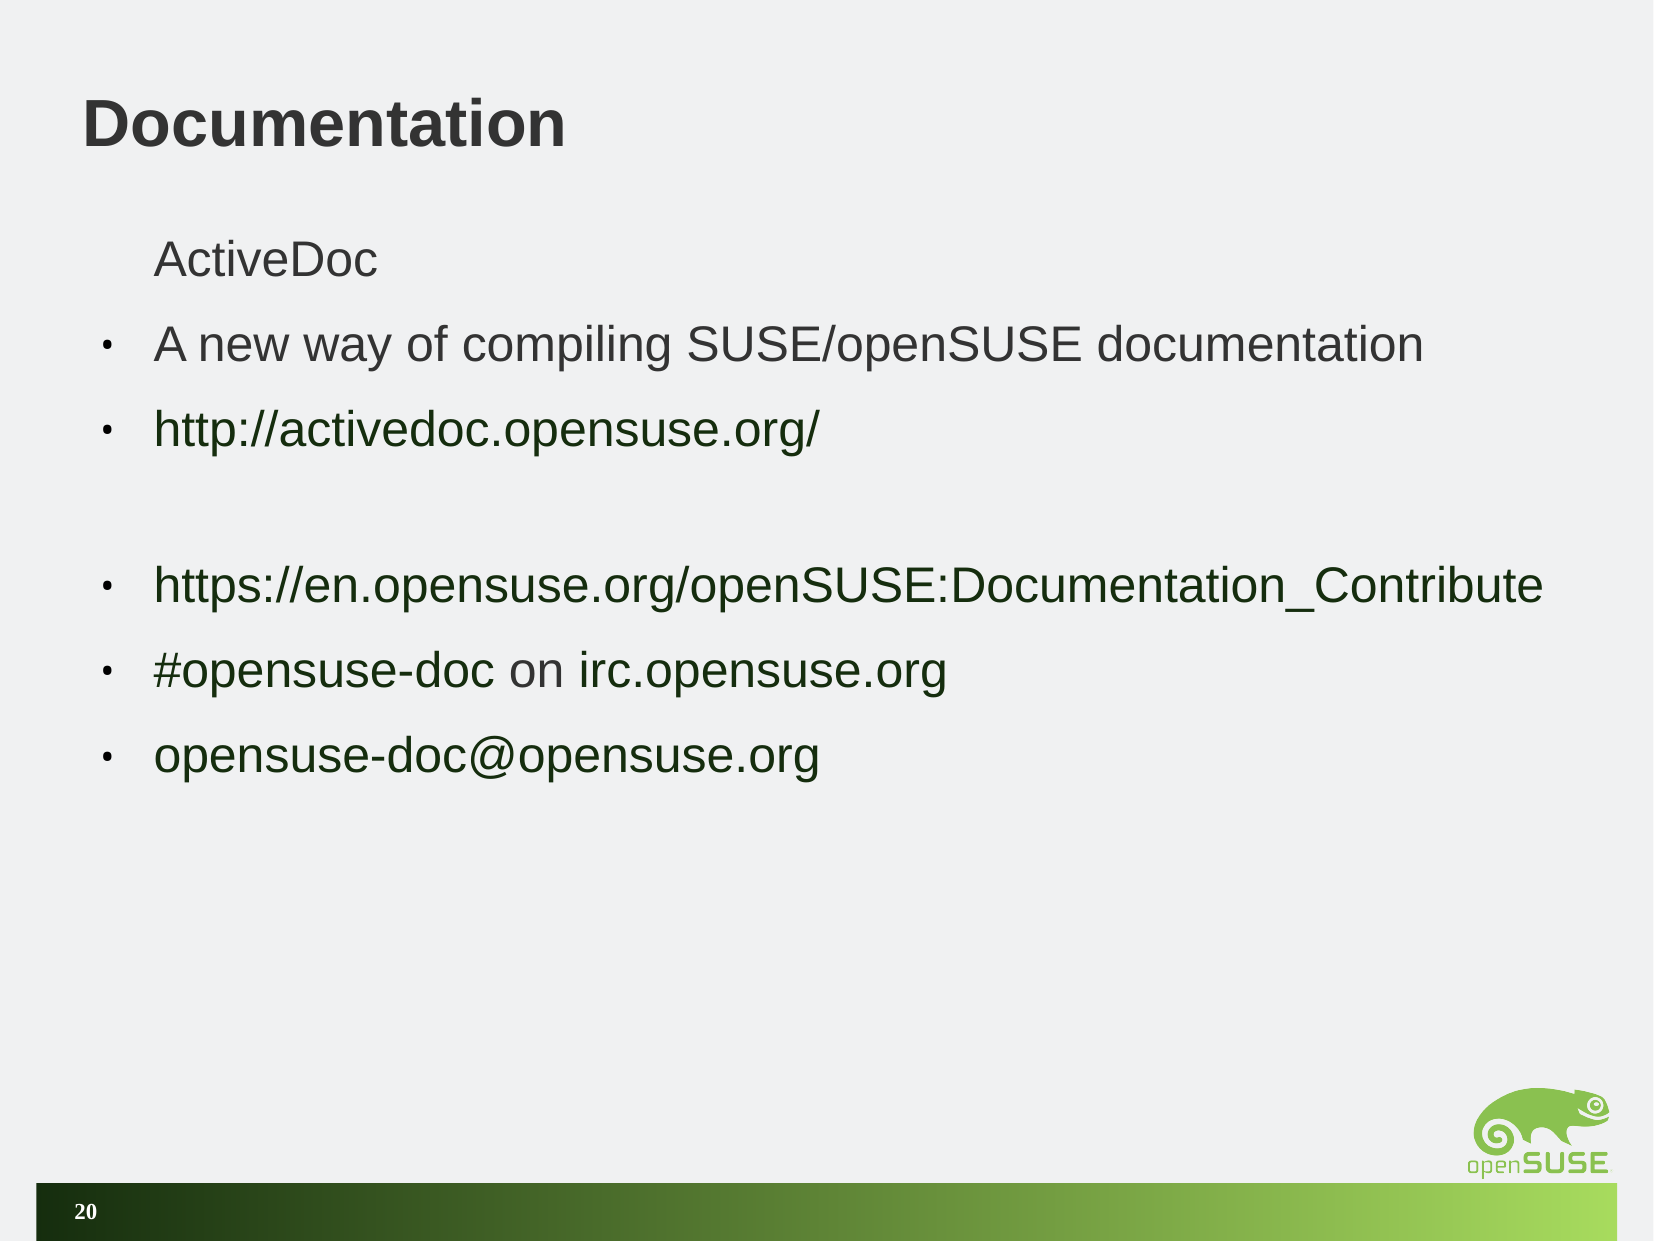

# Documentation
ActiveDoc
A new way of compiling SUSE/openSUSE documentation
http://activedoc.opensuse.org/
https://en.opensuse.org/openSUSE:Documentation_Contribute
#opensuse-doc on irc.opensuse.org
opensuse-doc@opensuse.org
20